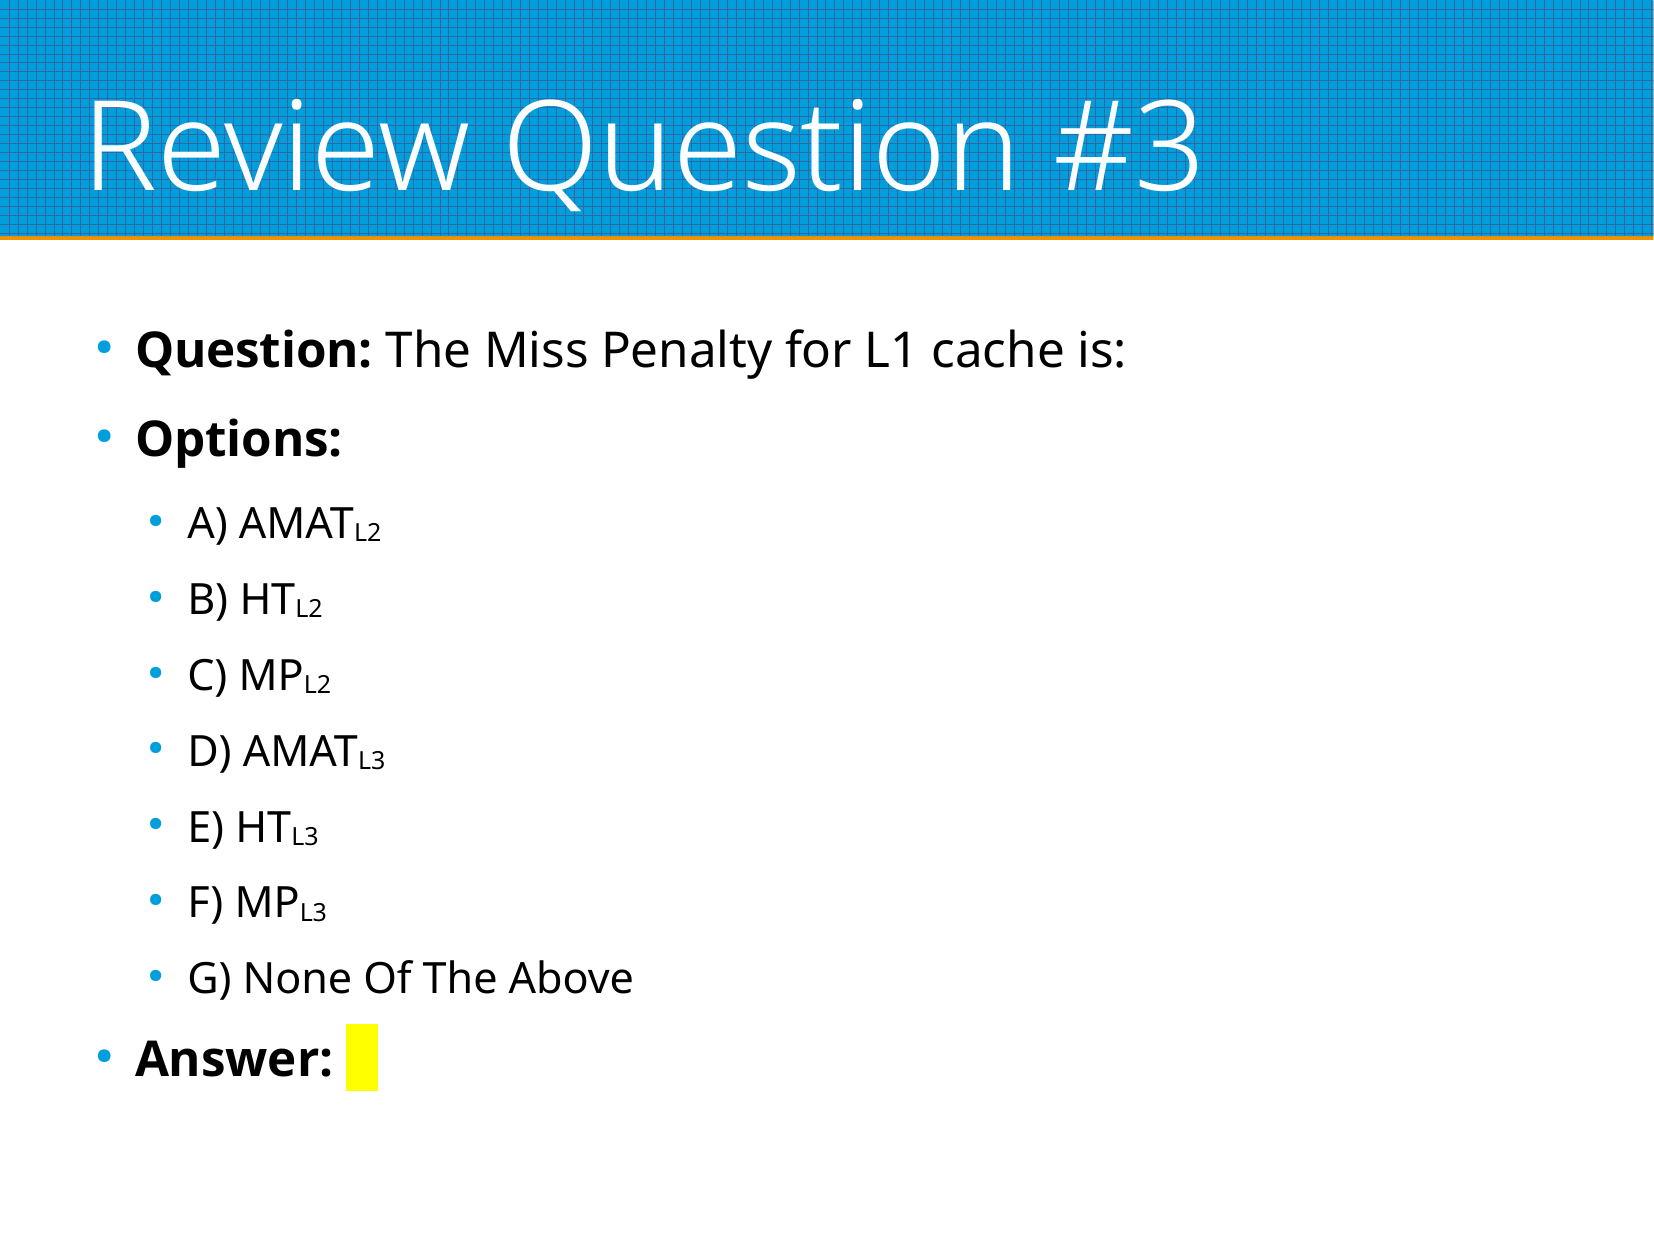

# Review Question #3
Question: The Miss Penalty for L1 cache is:
Options:
A) AMATL2
B) HTL2
C) MPL2
D) AMATL3
E) HTL3
F) MPL3
G) None Of The Above
Answer: A